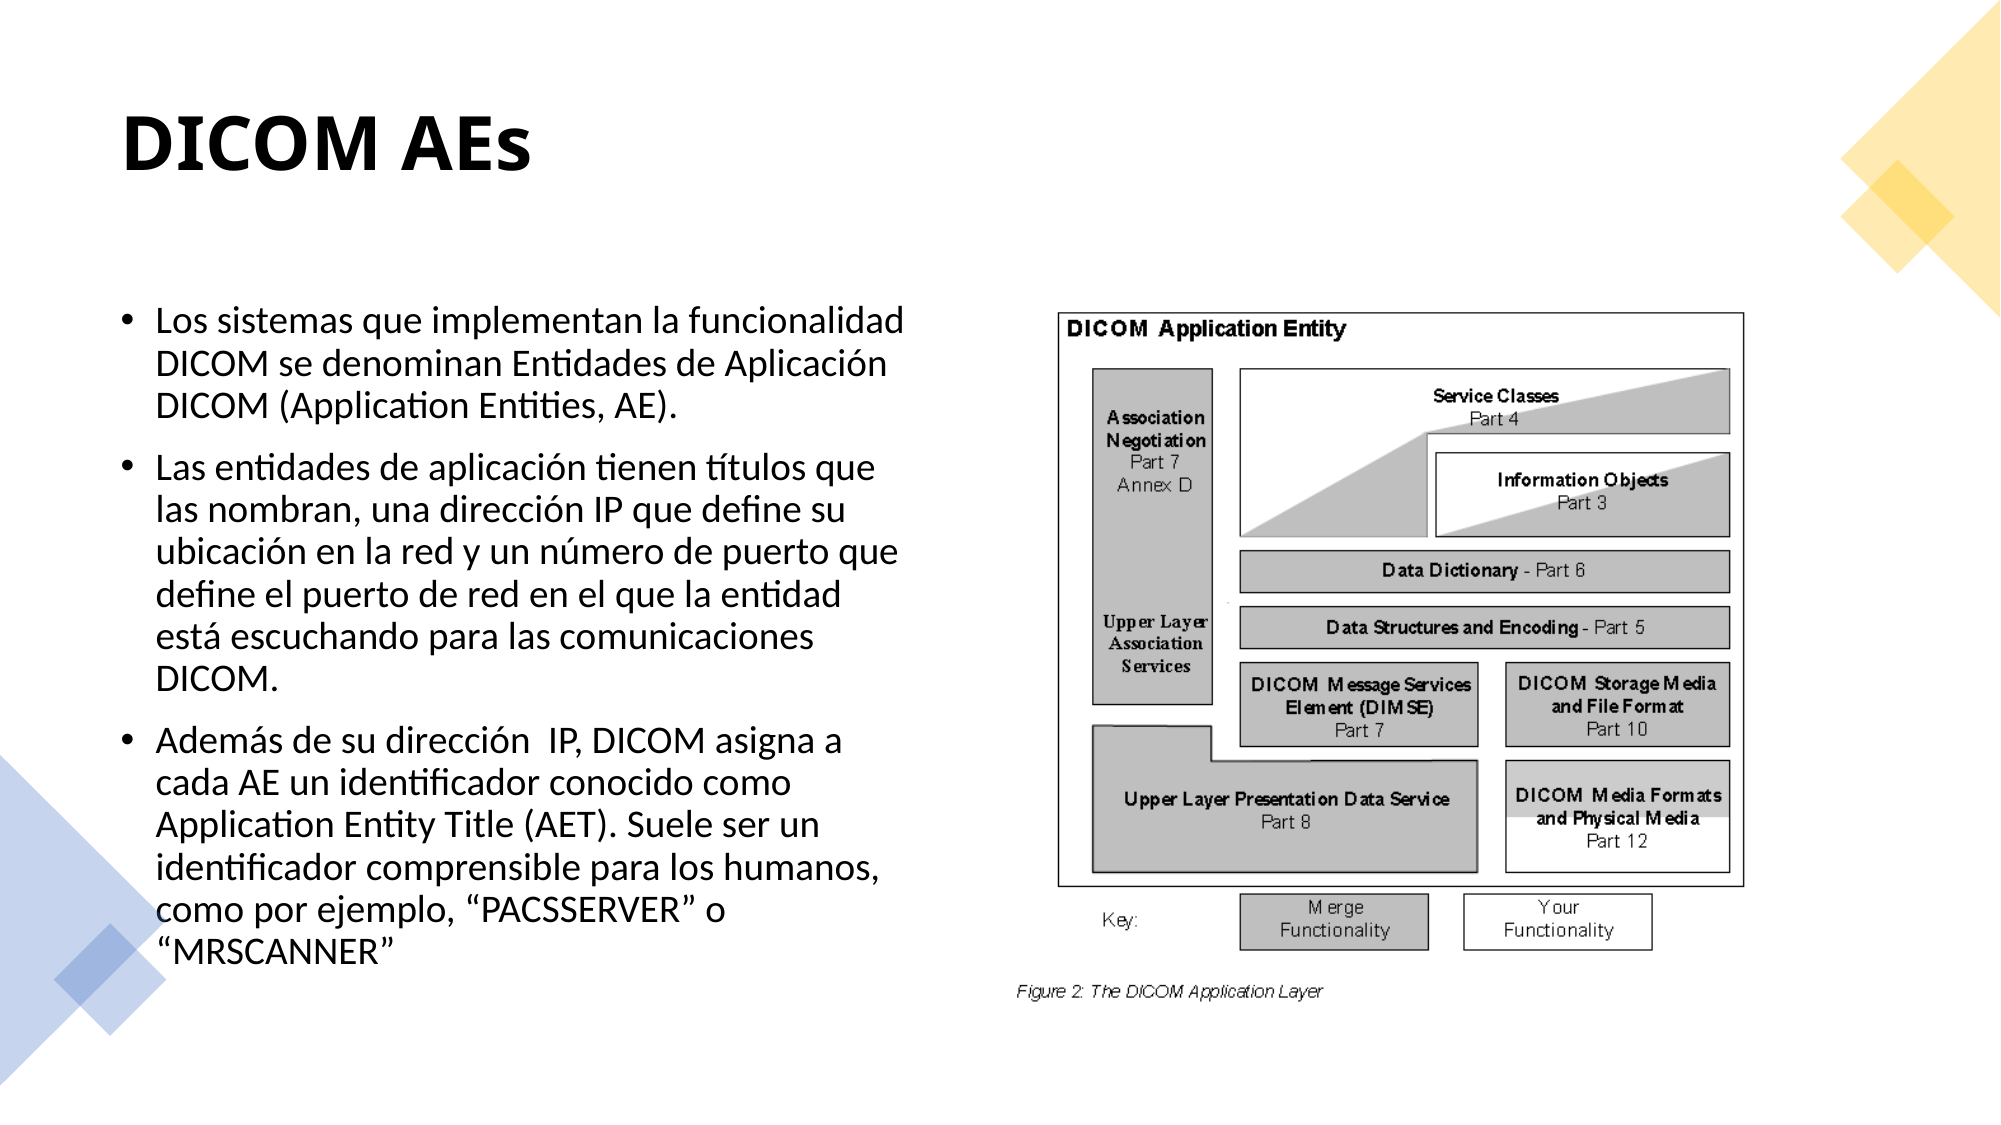

# DICOM AEs
Los sistemas que implementan la funcionalidad DICOM se denominan Entidades de Aplicación DICOM (Application Entities, AE).
Las entidades de aplicación tienen títulos que las nombran, una dirección IP que define su ubicación en la red y un número de puerto que define el puerto de red en el que la entidad está escuchando para las comunicaciones DICOM.
Además de su dirección IP, DICOM asigna a cada AE un identificador conocido como Application Entity Title (AET). Suele ser un identificador comprensible para los humanos, como por ejemplo, “PACSSERVER” o “MRSCANNER”